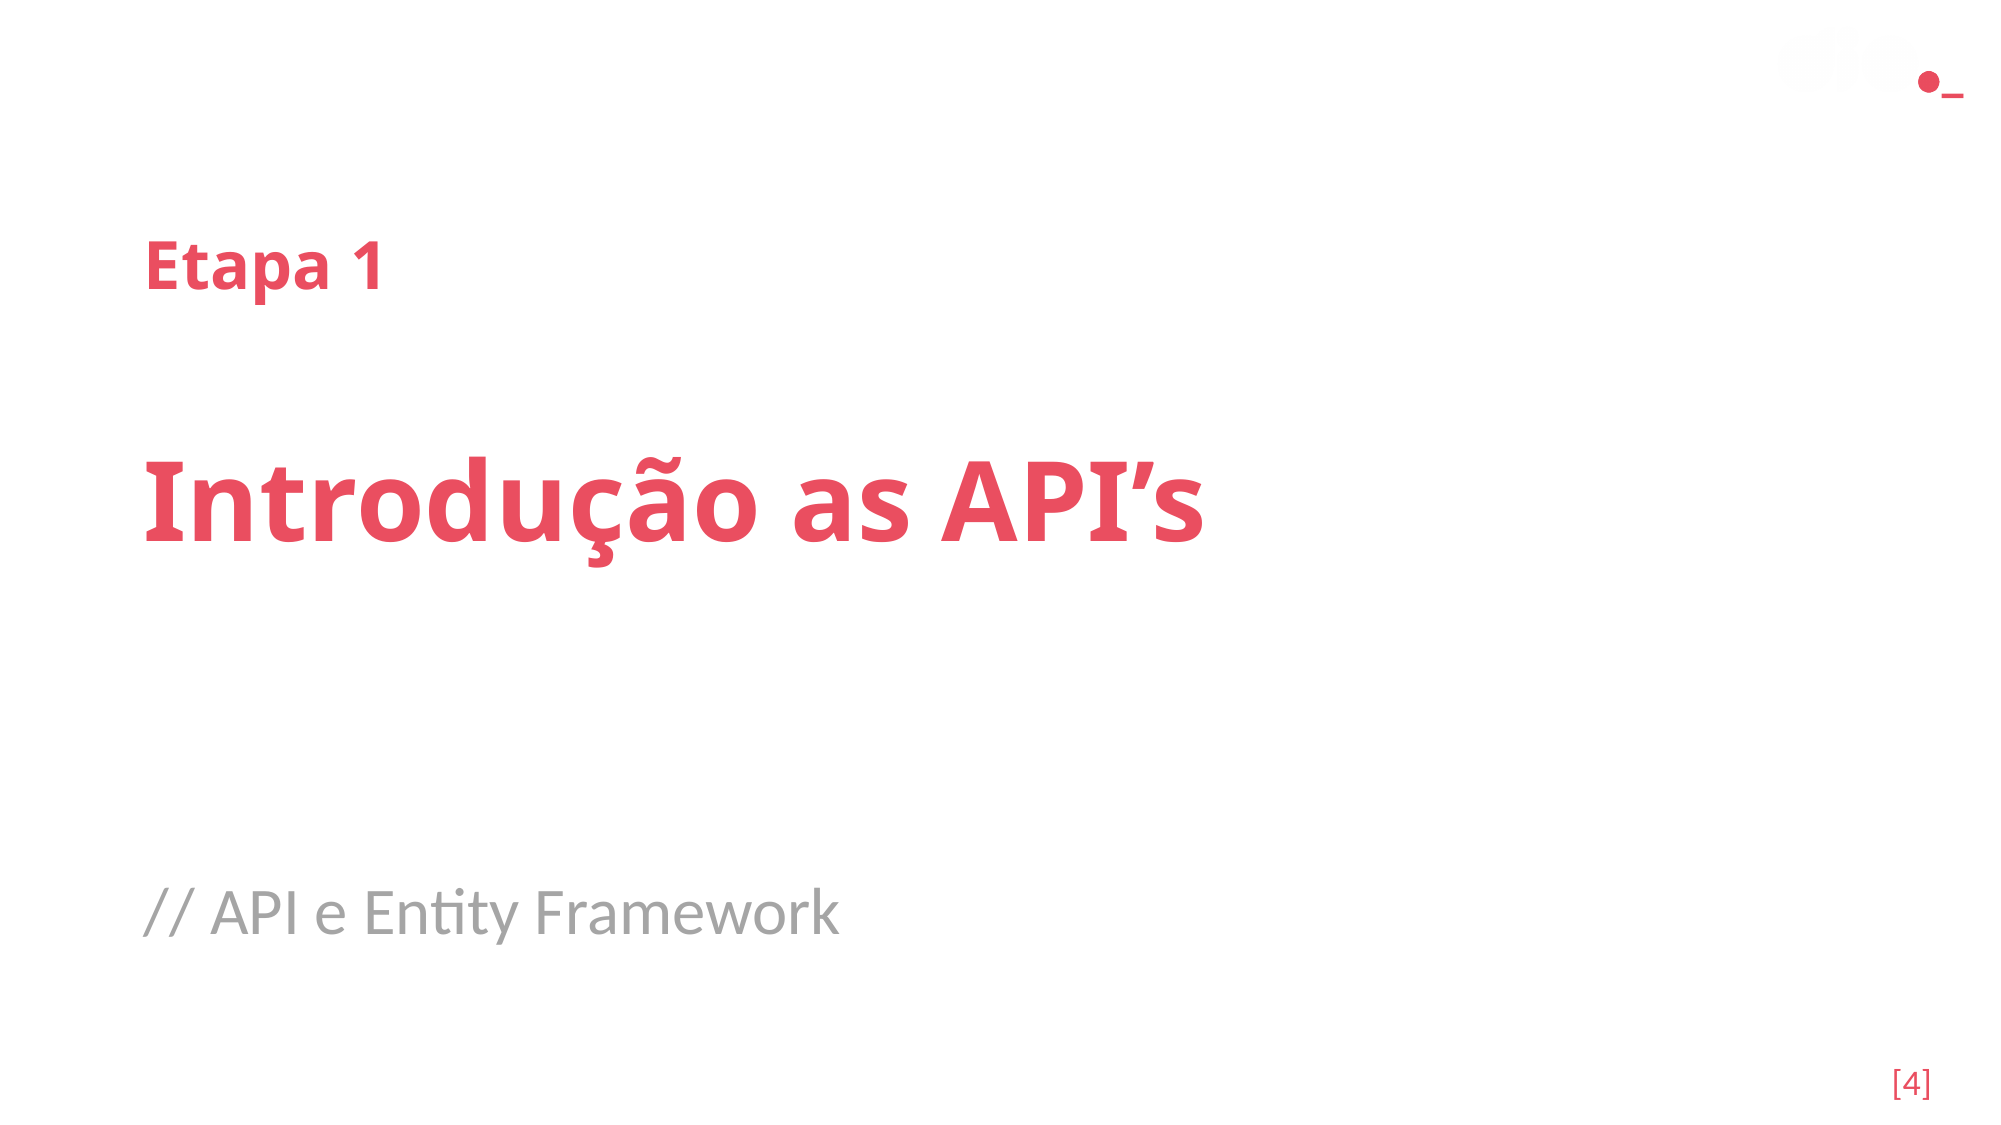

Etapa 1
Introdução as API’s
// API e Entity Framework